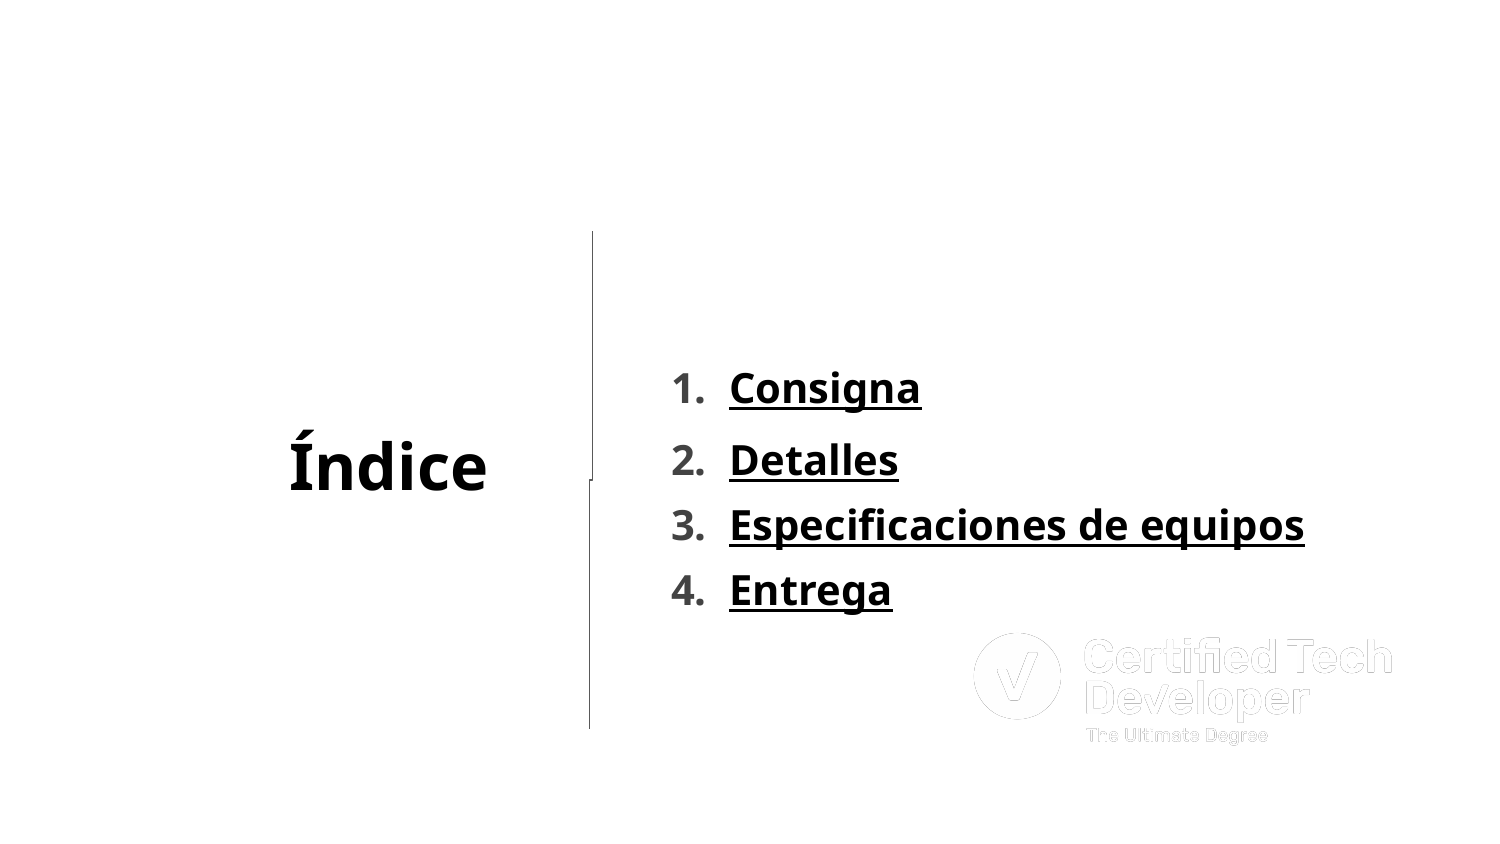

Consigna
Detalles
Especificaciones de equipos
Entrega
Índice